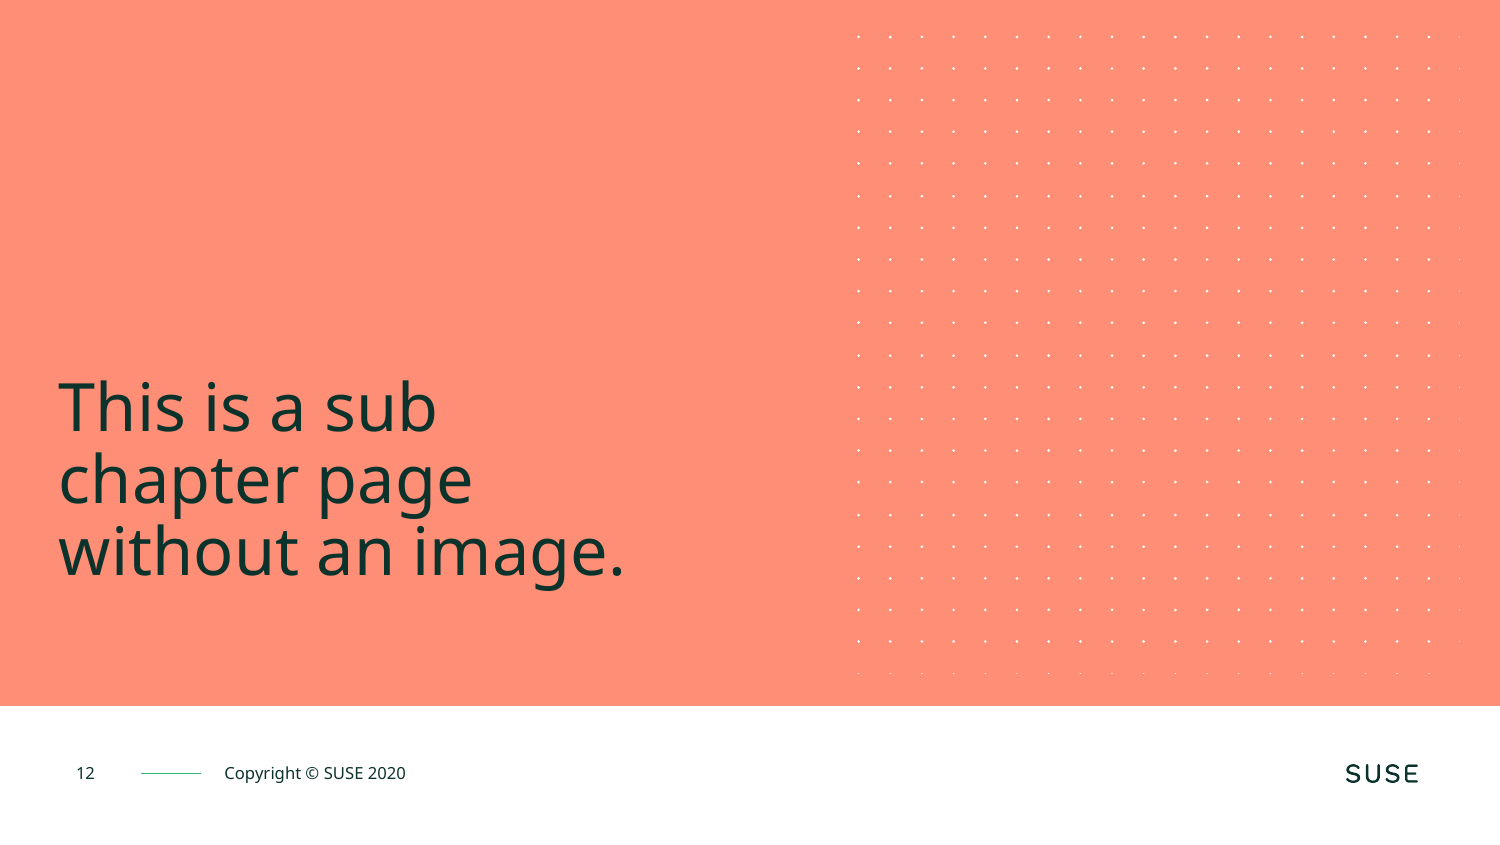

# This is a sub chapter page without an image.